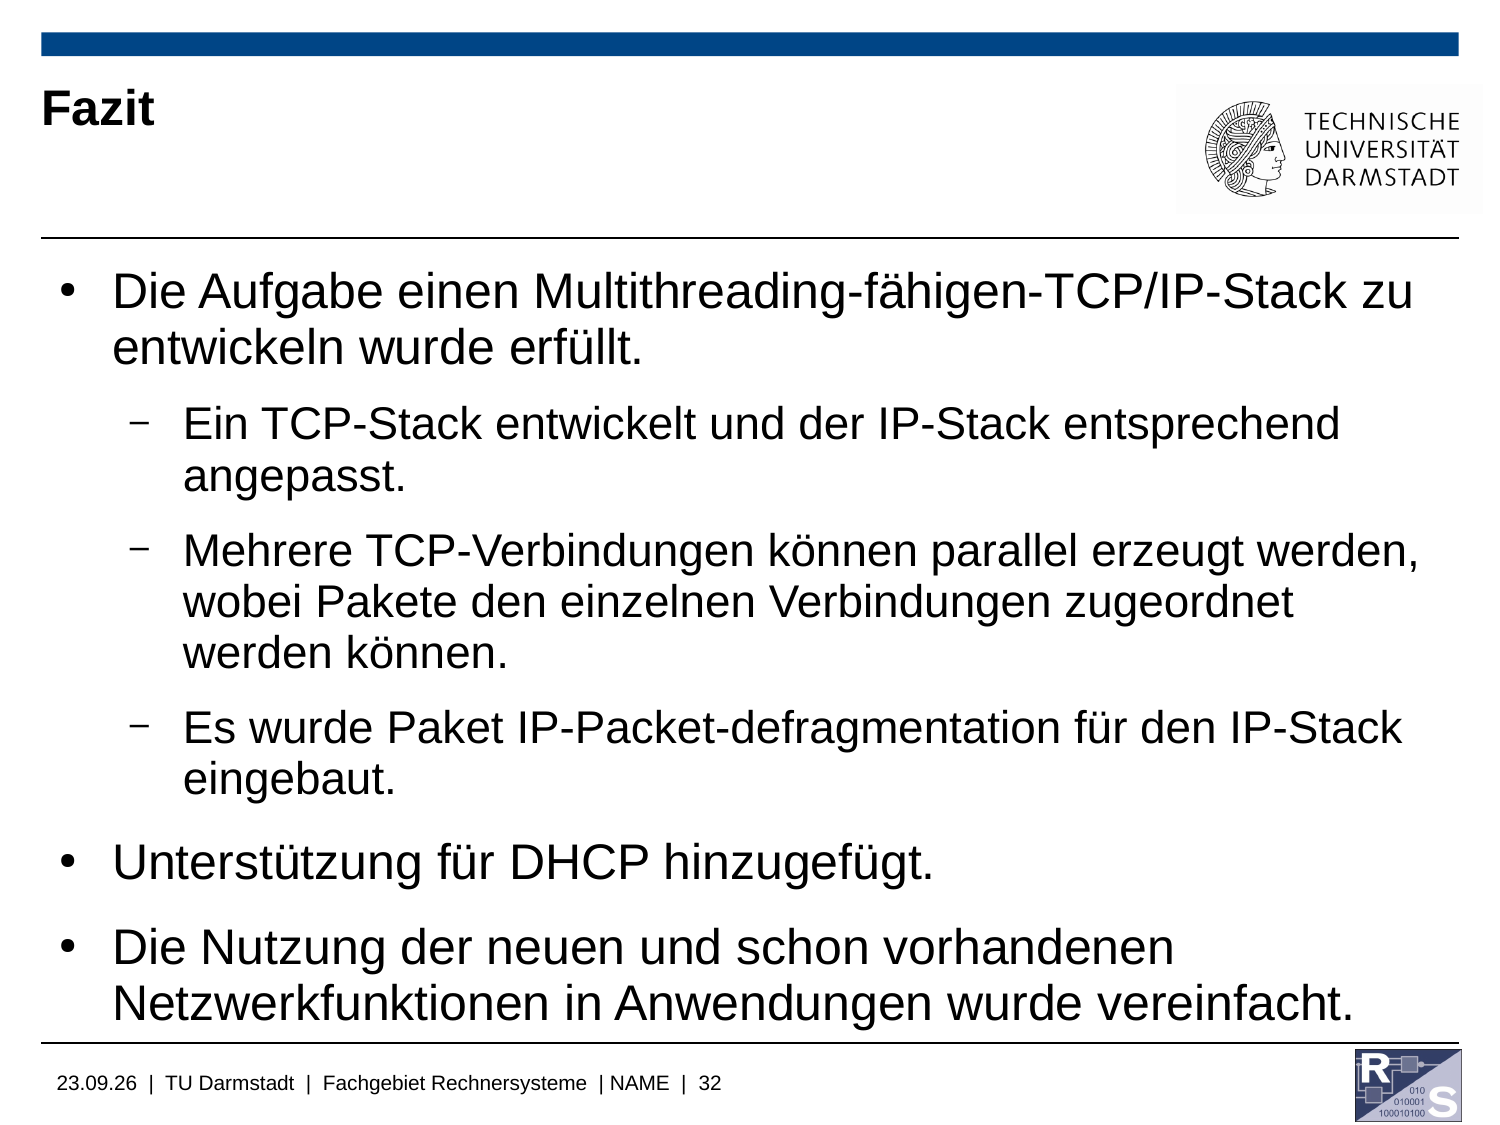

# Fazit
Die Aufgabe einen Multithreading-fähigen-TCP/IP-Stack zu entwickeln wurde erfüllt.
Ein TCP-Stack entwickelt und der IP-Stack entsprechend angepasst.
Mehrere TCP-Verbindungen können parallel erzeugt werden, wobei Pakete den einzelnen Verbindungen zugeordnet werden können.
Es wurde Paket IP-Packet-defragmentation für den IP-Stack eingebaut.
Unterstützung für DHCP hinzugefügt.
Die Nutzung der neuen und schon vorhandenen Netzwerkfunktionen in Anwendungen wurde vereinfacht.